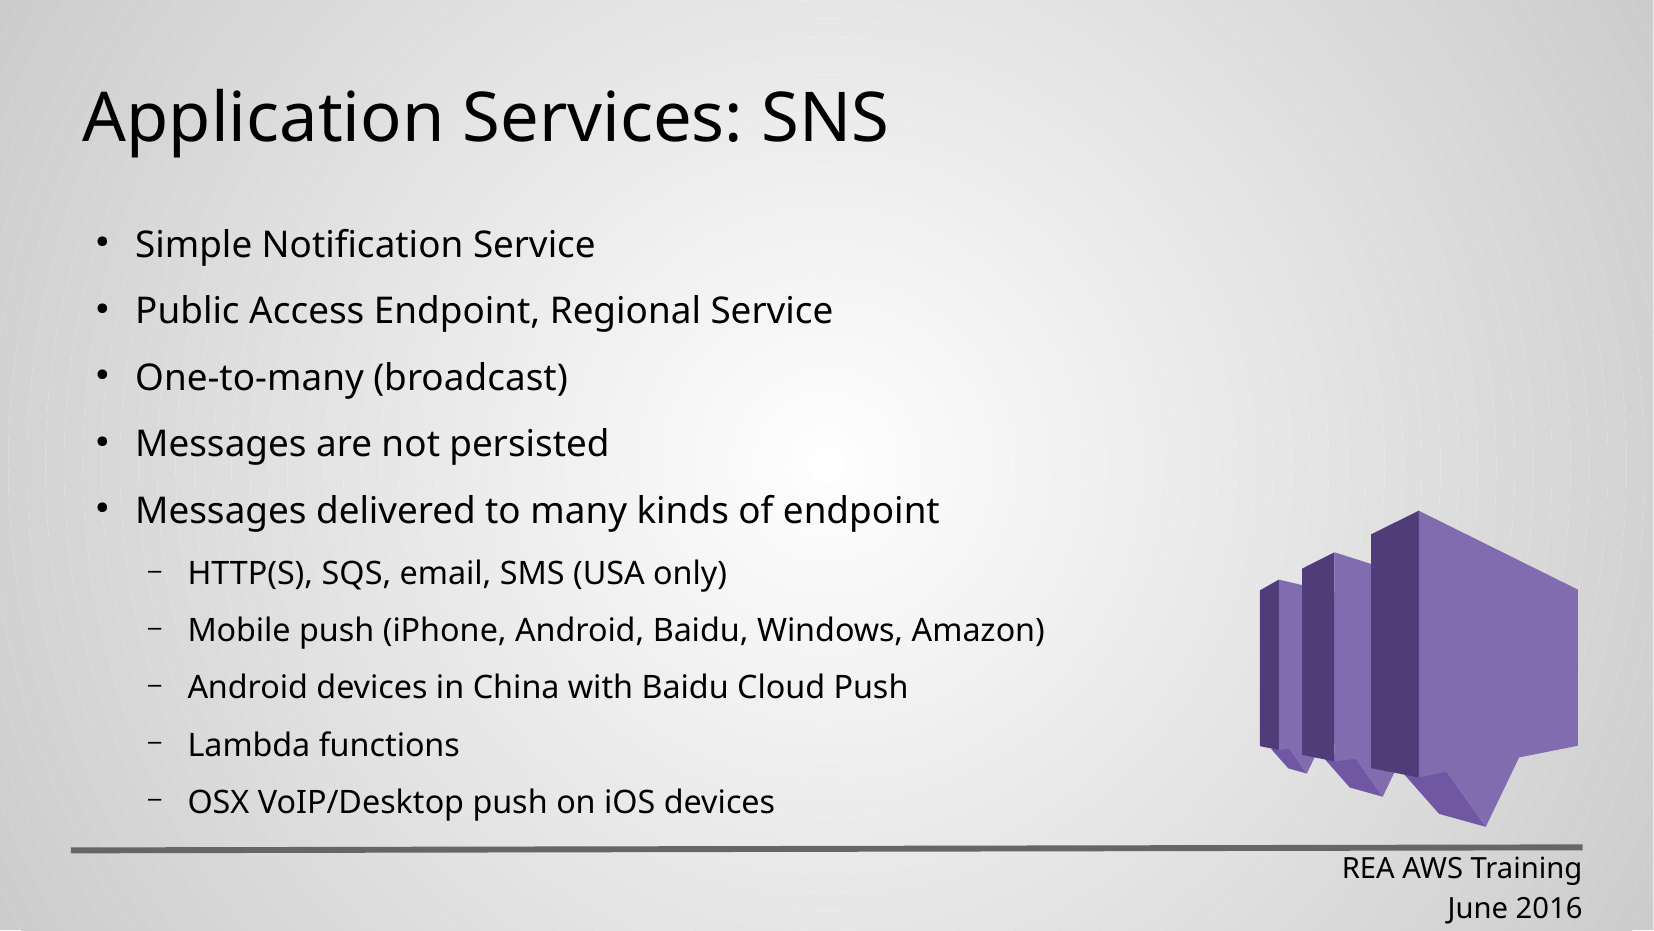

# Application Services: SNS
Simple Notification Service
Public Access Endpoint, Regional Service
One-to-many (broadcast)
Messages are not persisted
Messages delivered to many kinds of endpoint
HTTP(S), SQS, email, SMS (USA only)
Mobile push (iPhone, Android, Baidu, Windows, Amazon)
Android devices in China with Baidu Cloud Push
Lambda functions
OSX VoIP/Desktop push on iOS devices